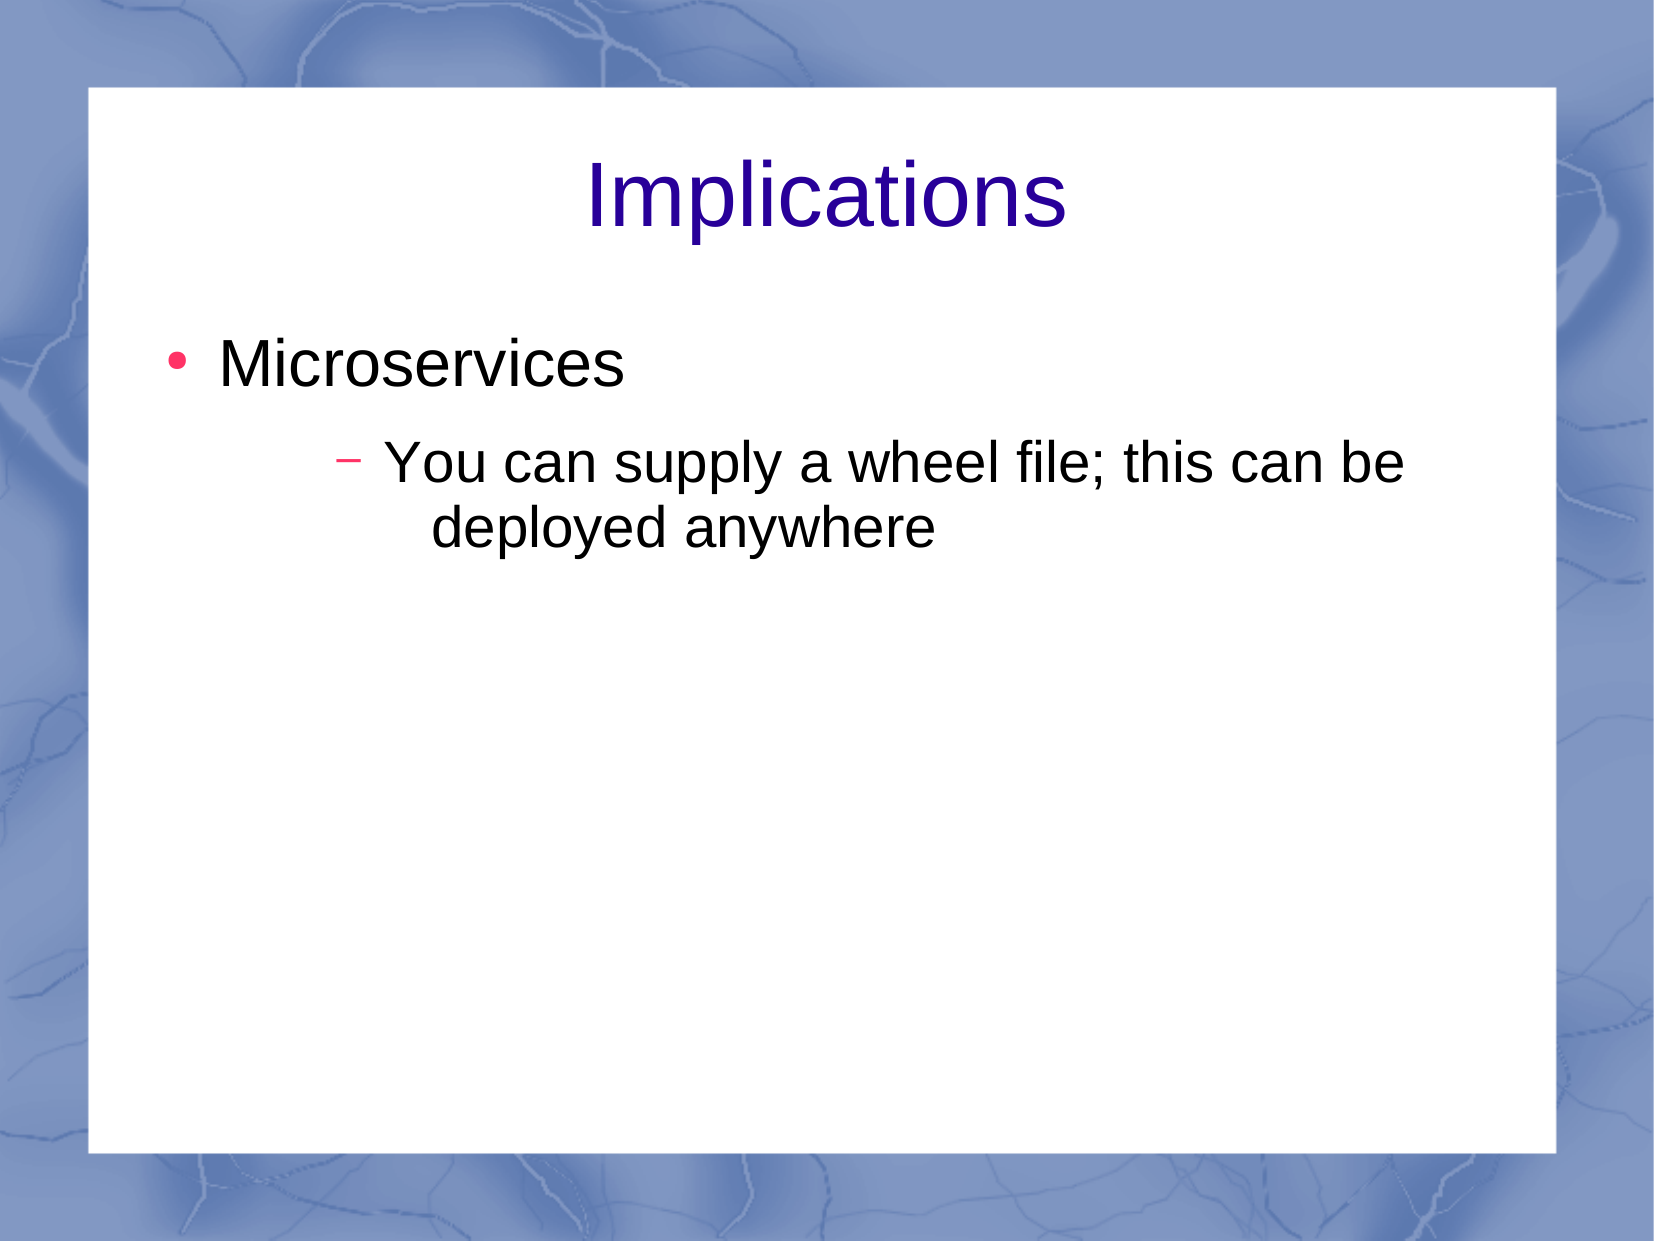

# Implications
Microservices
You can supply a wheel file; this can be deployed anywhere